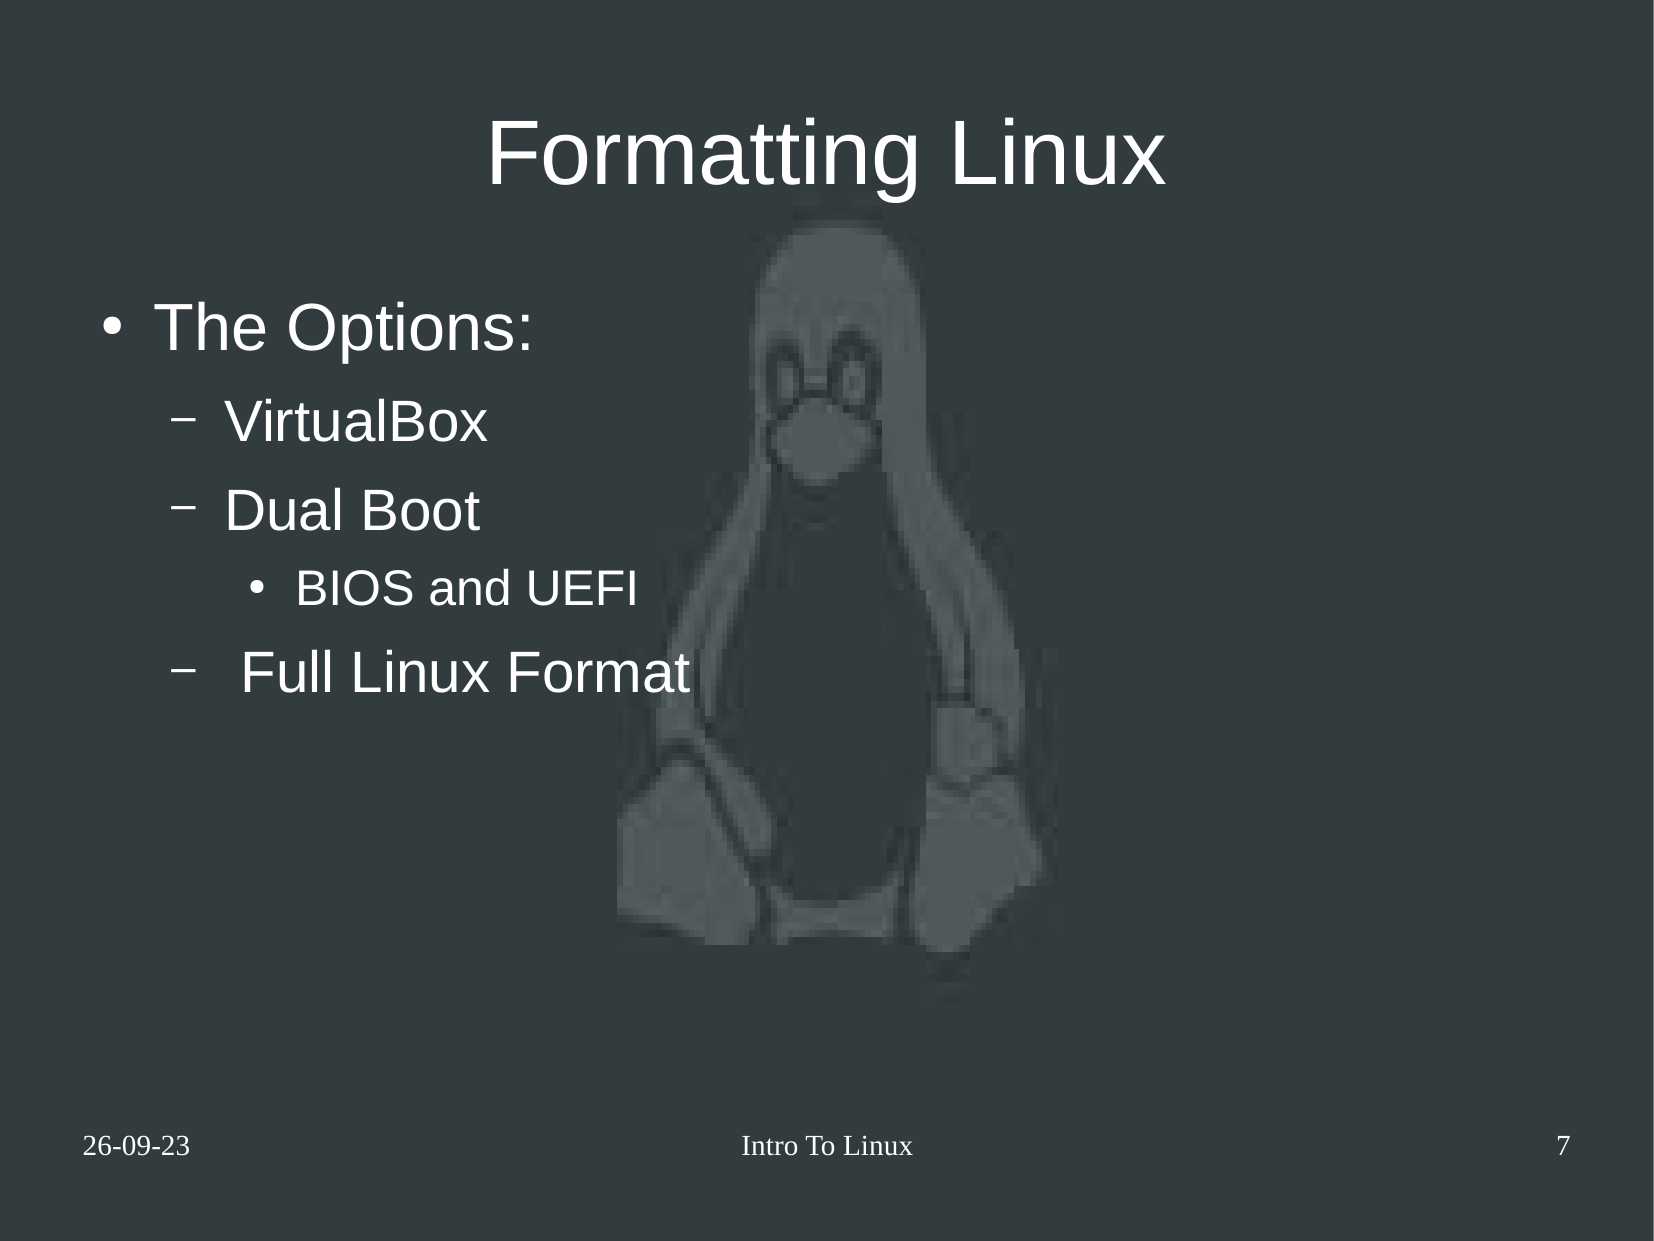

# Formatting Linux
The Options:
VirtualBox
Dual Boot
BIOS and UEFI
 Full Linux Format
Intro To Linux
7